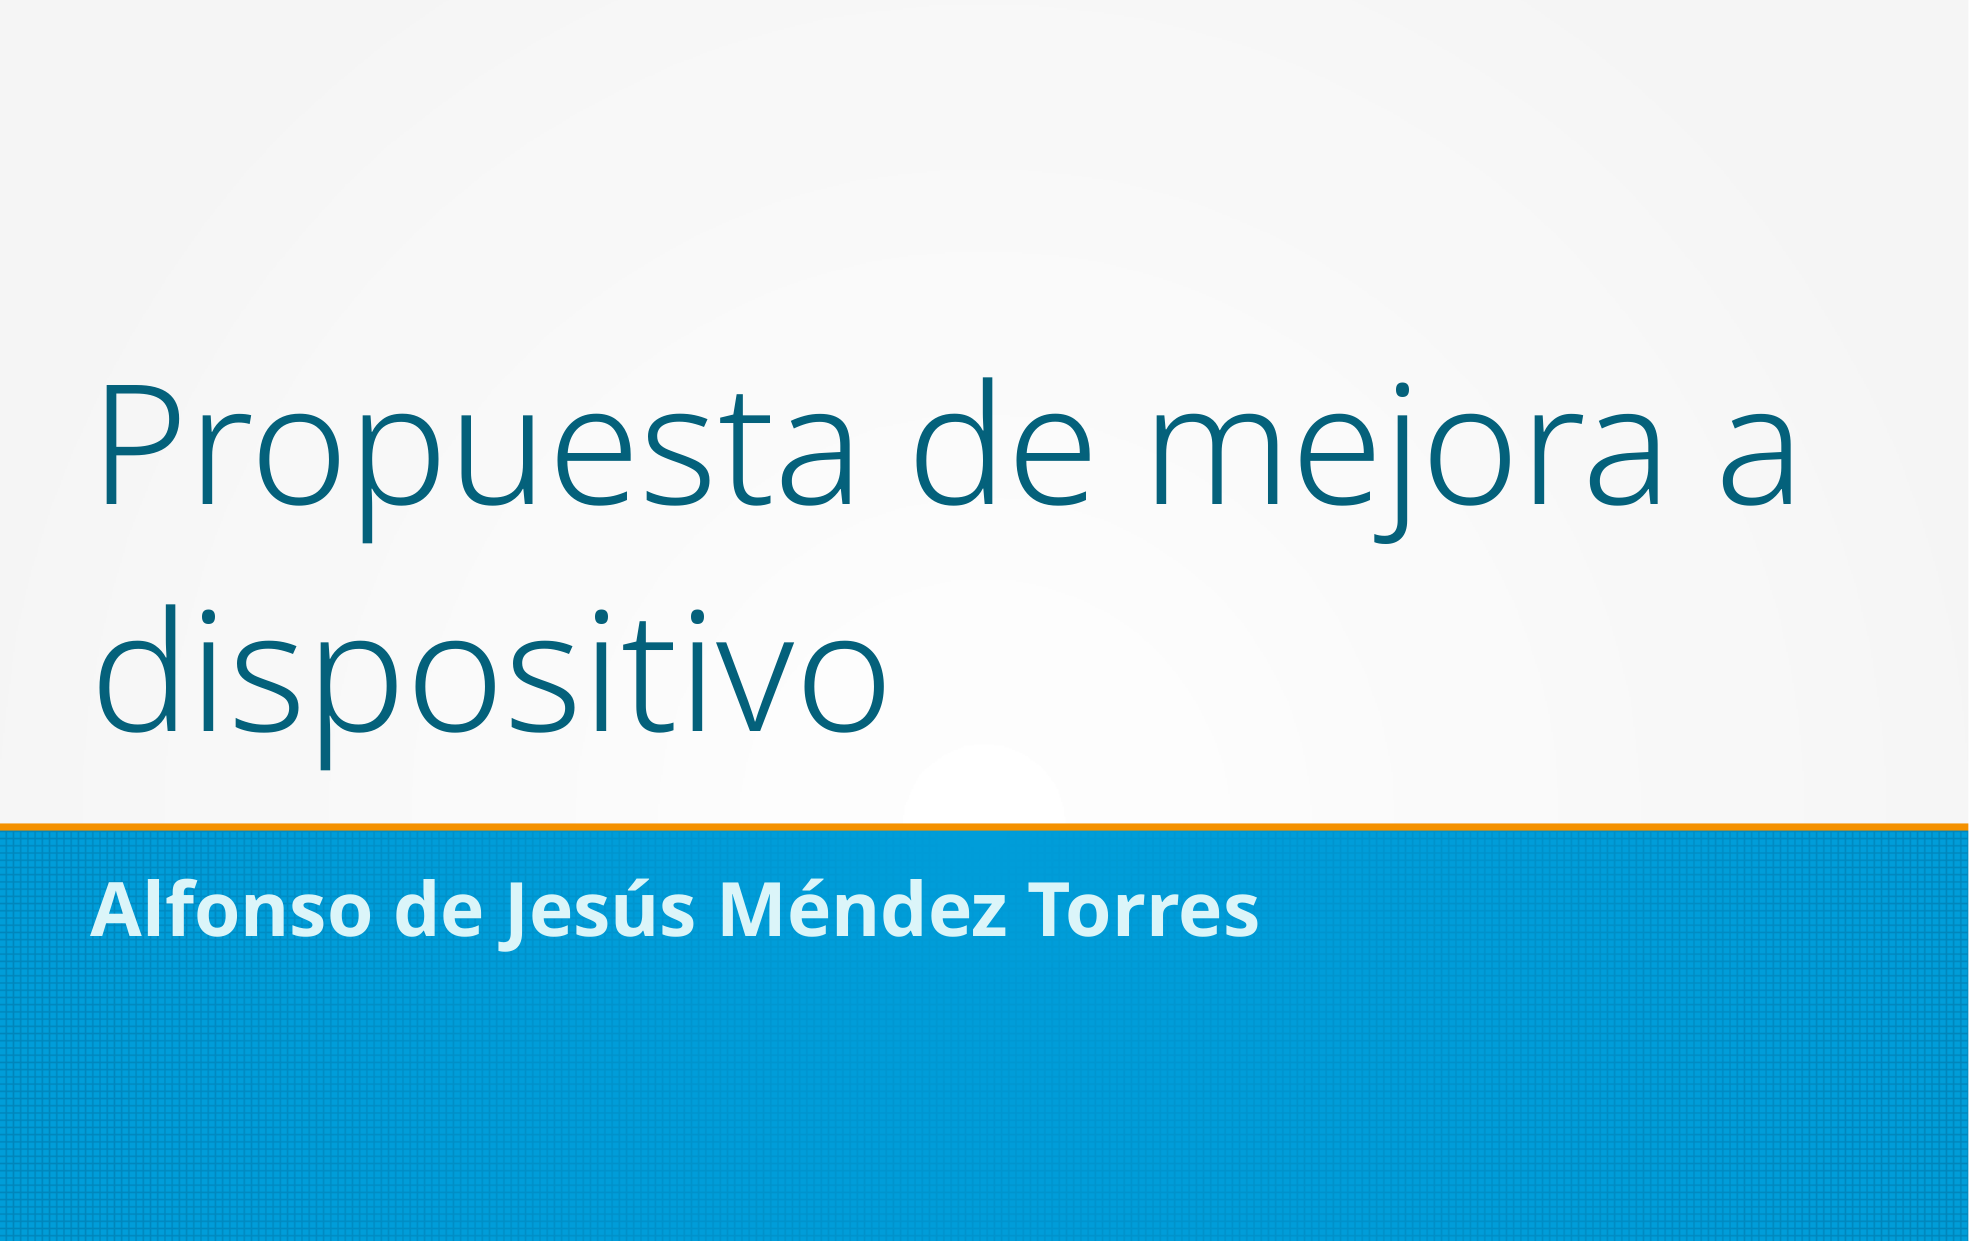

# Propuesta de mejora a dispositivo
Alfonso de Jesús Méndez Torres